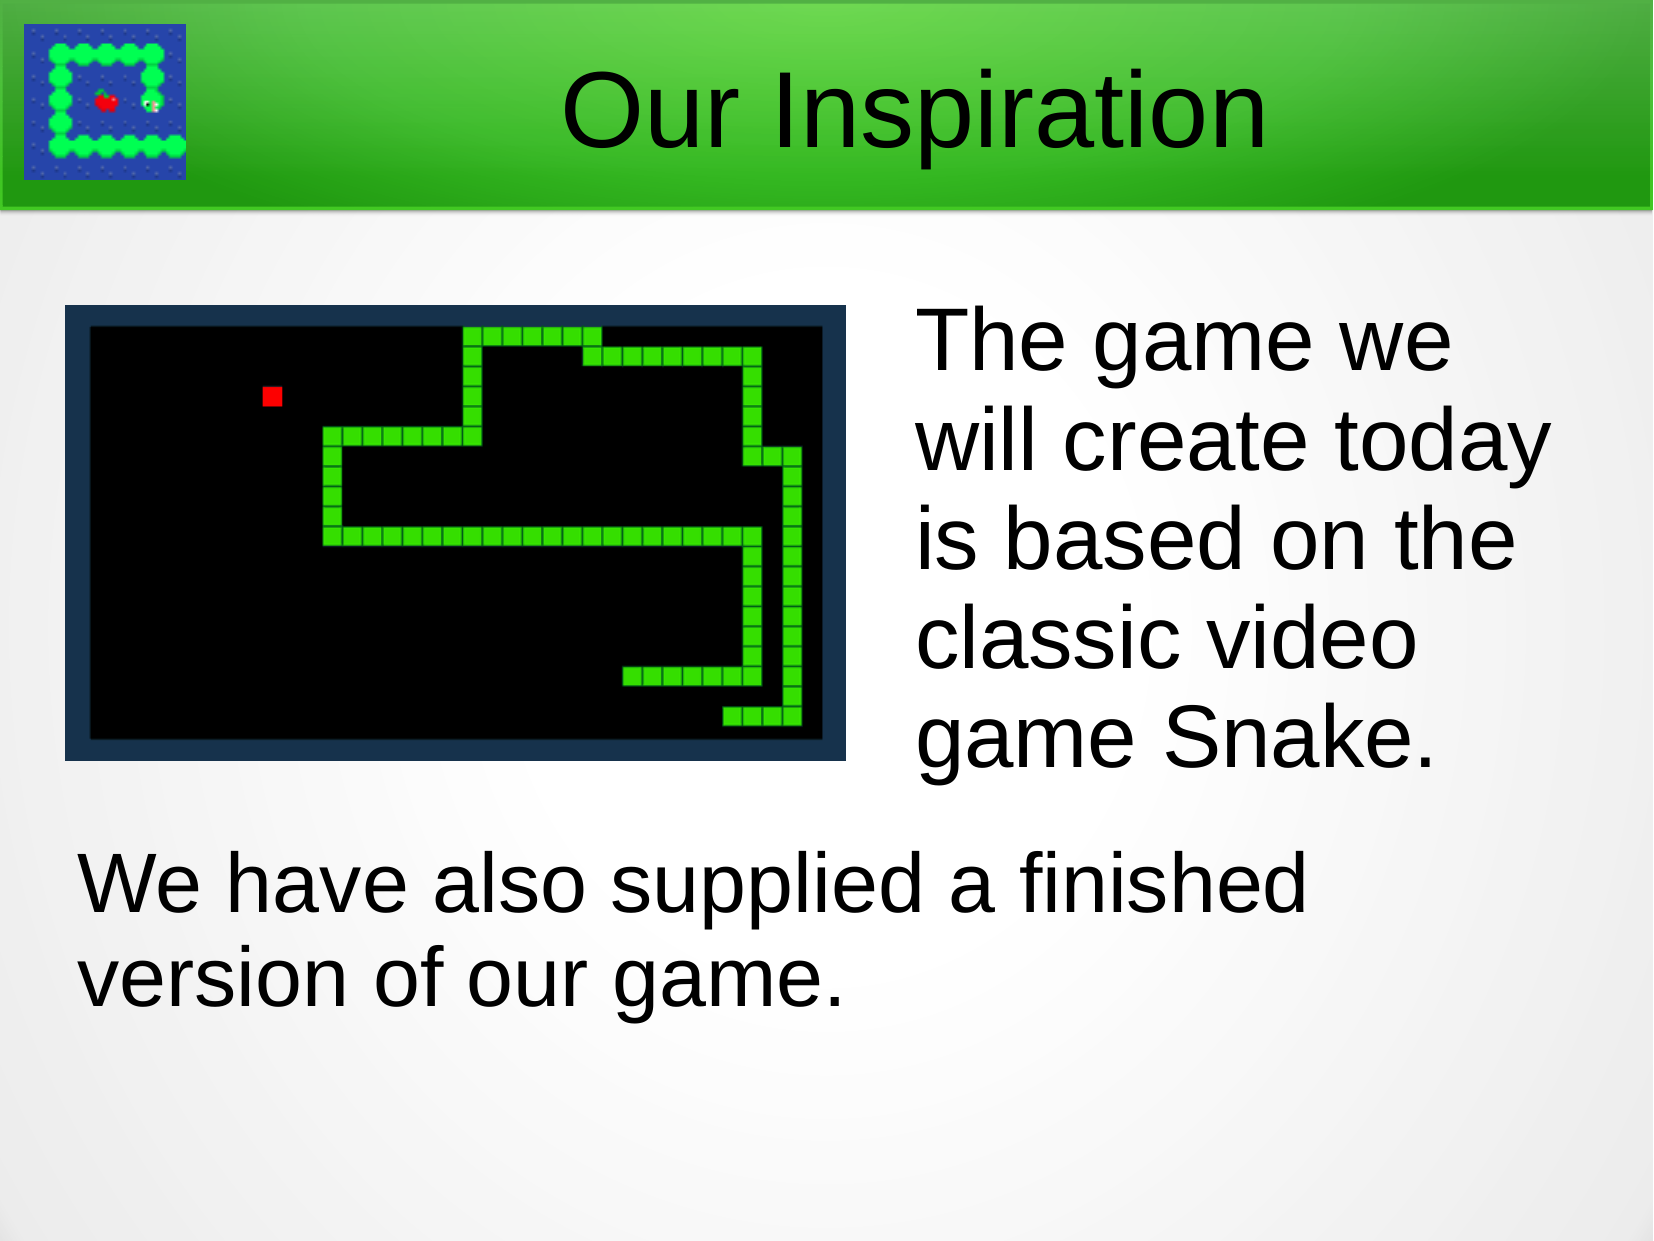

# Our Inspiration
The game we will create today is based on the classic video game Snake.
We have also supplied a finished version of our game.